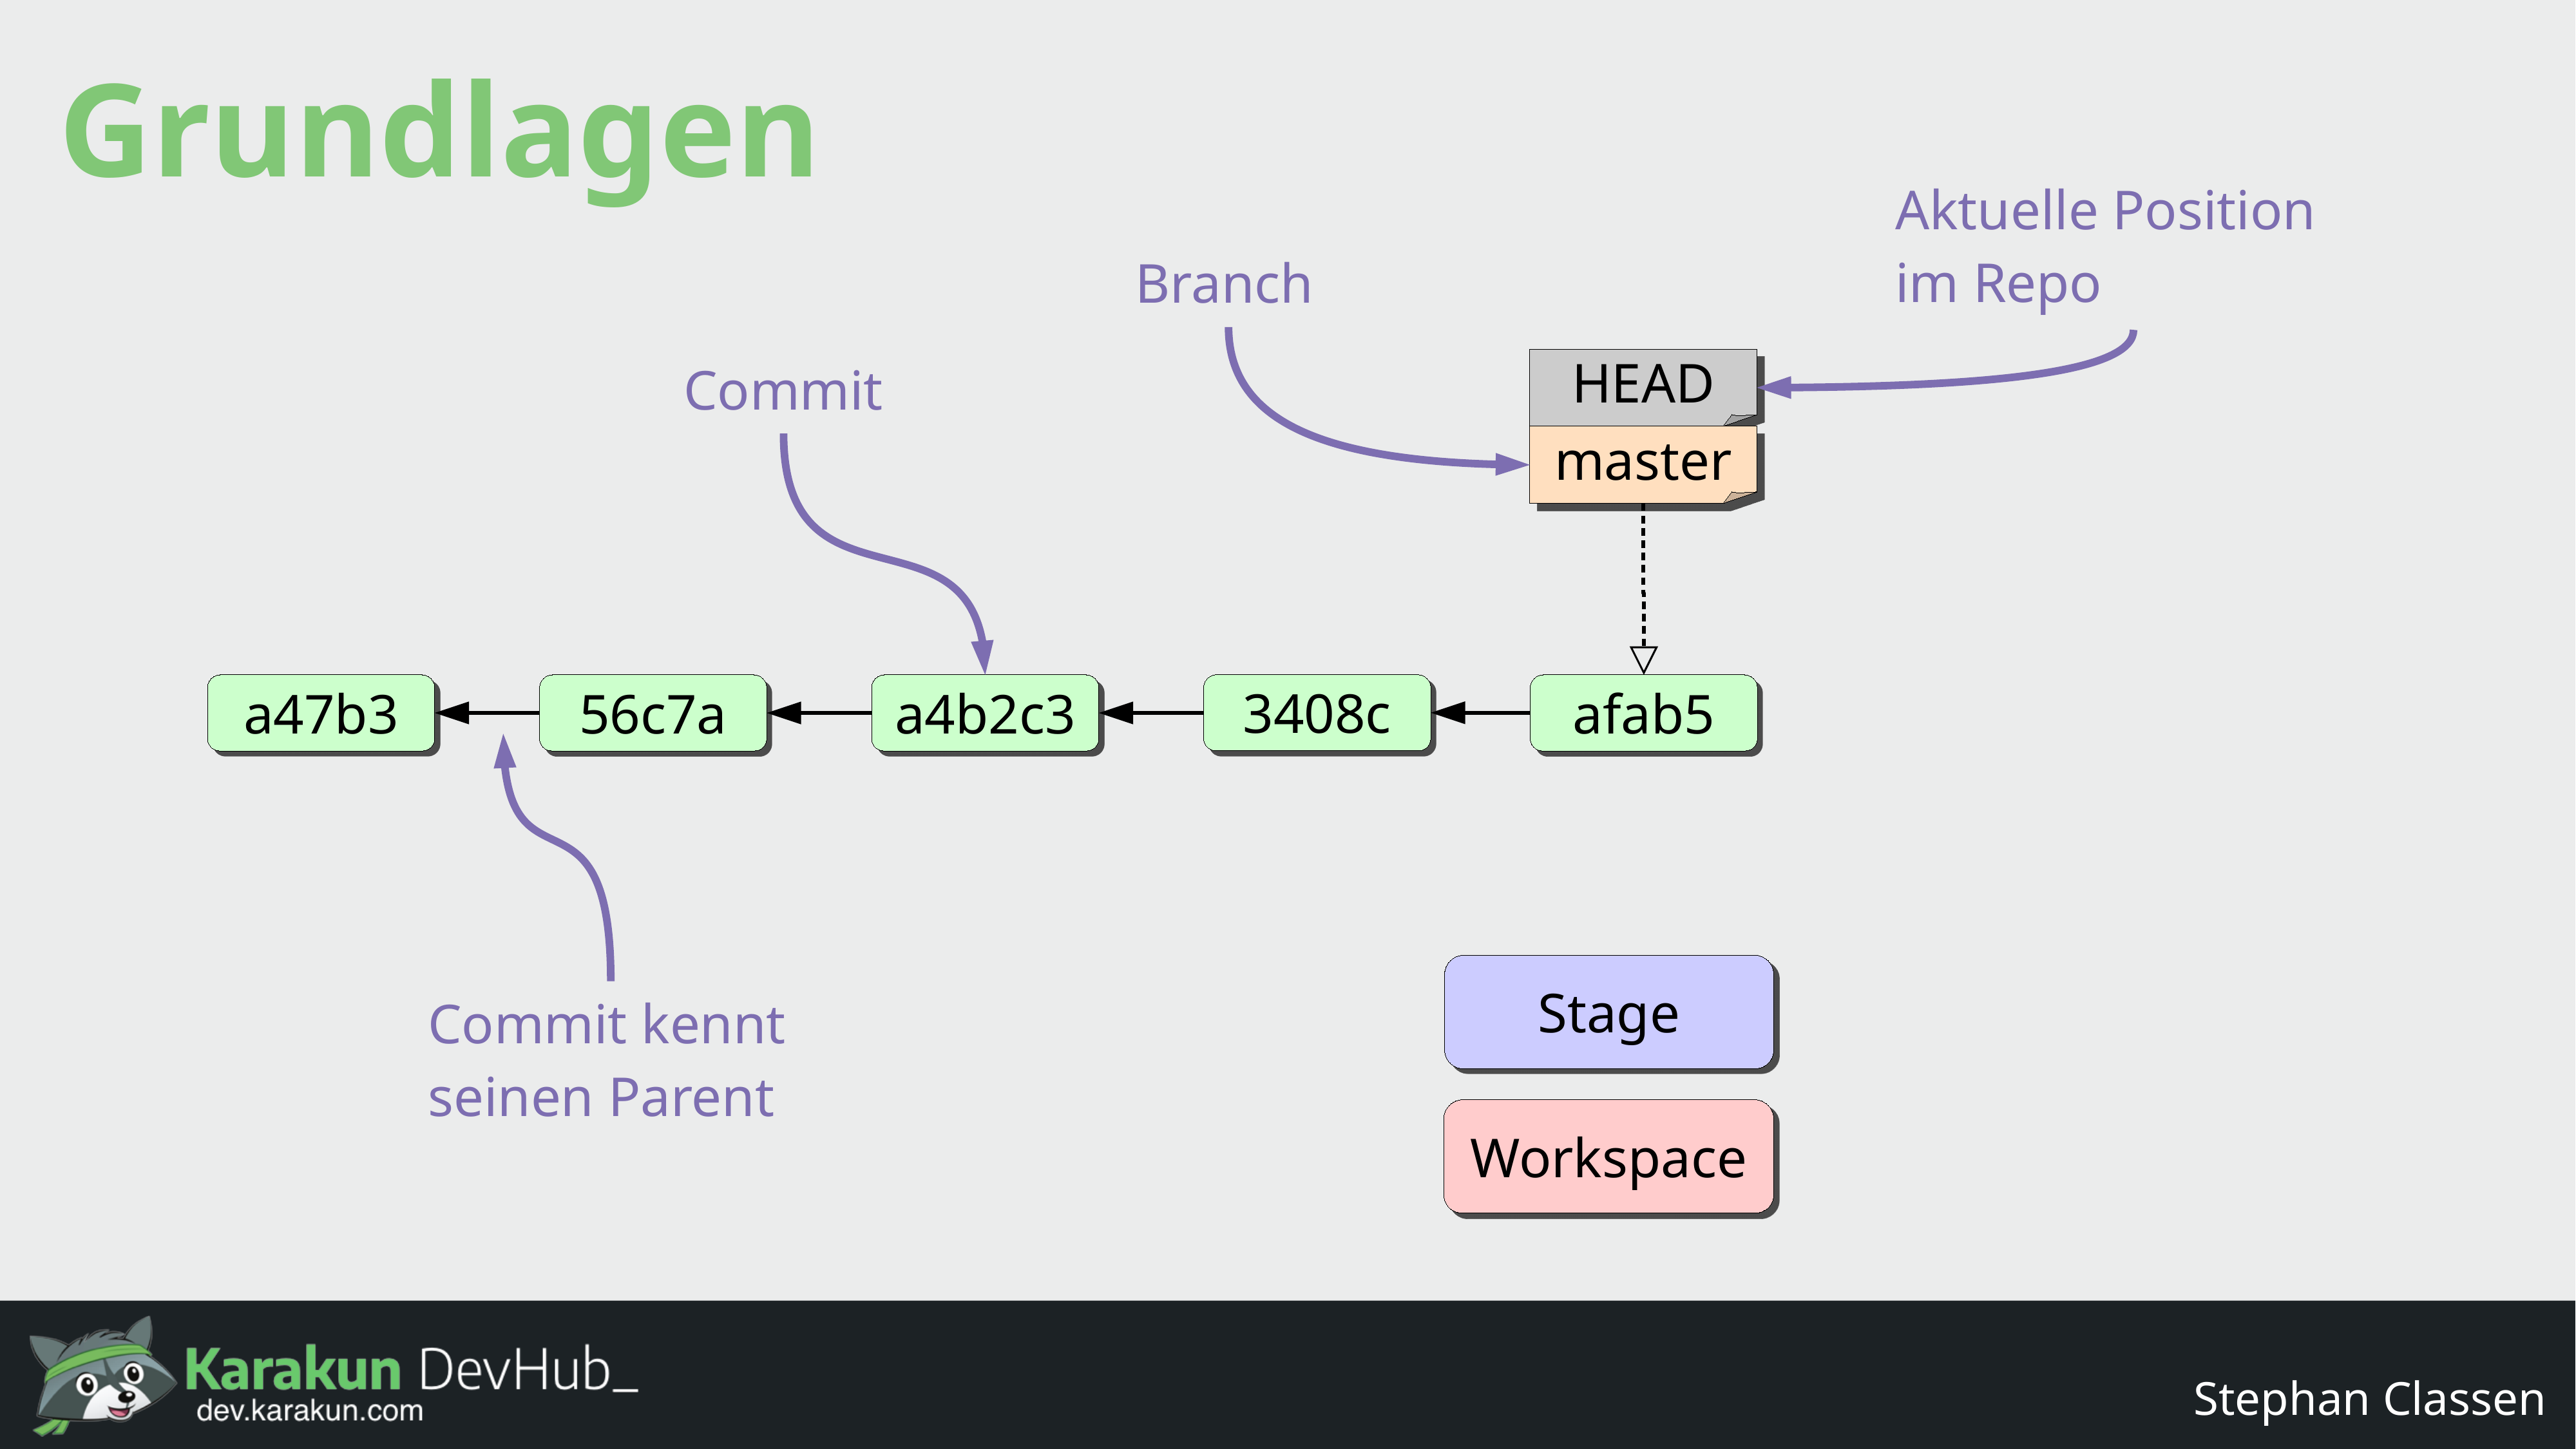

Grundlagen
Aktuelle Position
im Repo
Branch
Commit
HEAD
master
3408c
a47b3
56c7a
a4b2c3
afab5
Stage
Commit kennt
seinen Parent
Workspace
Stephan Classen
ddddd